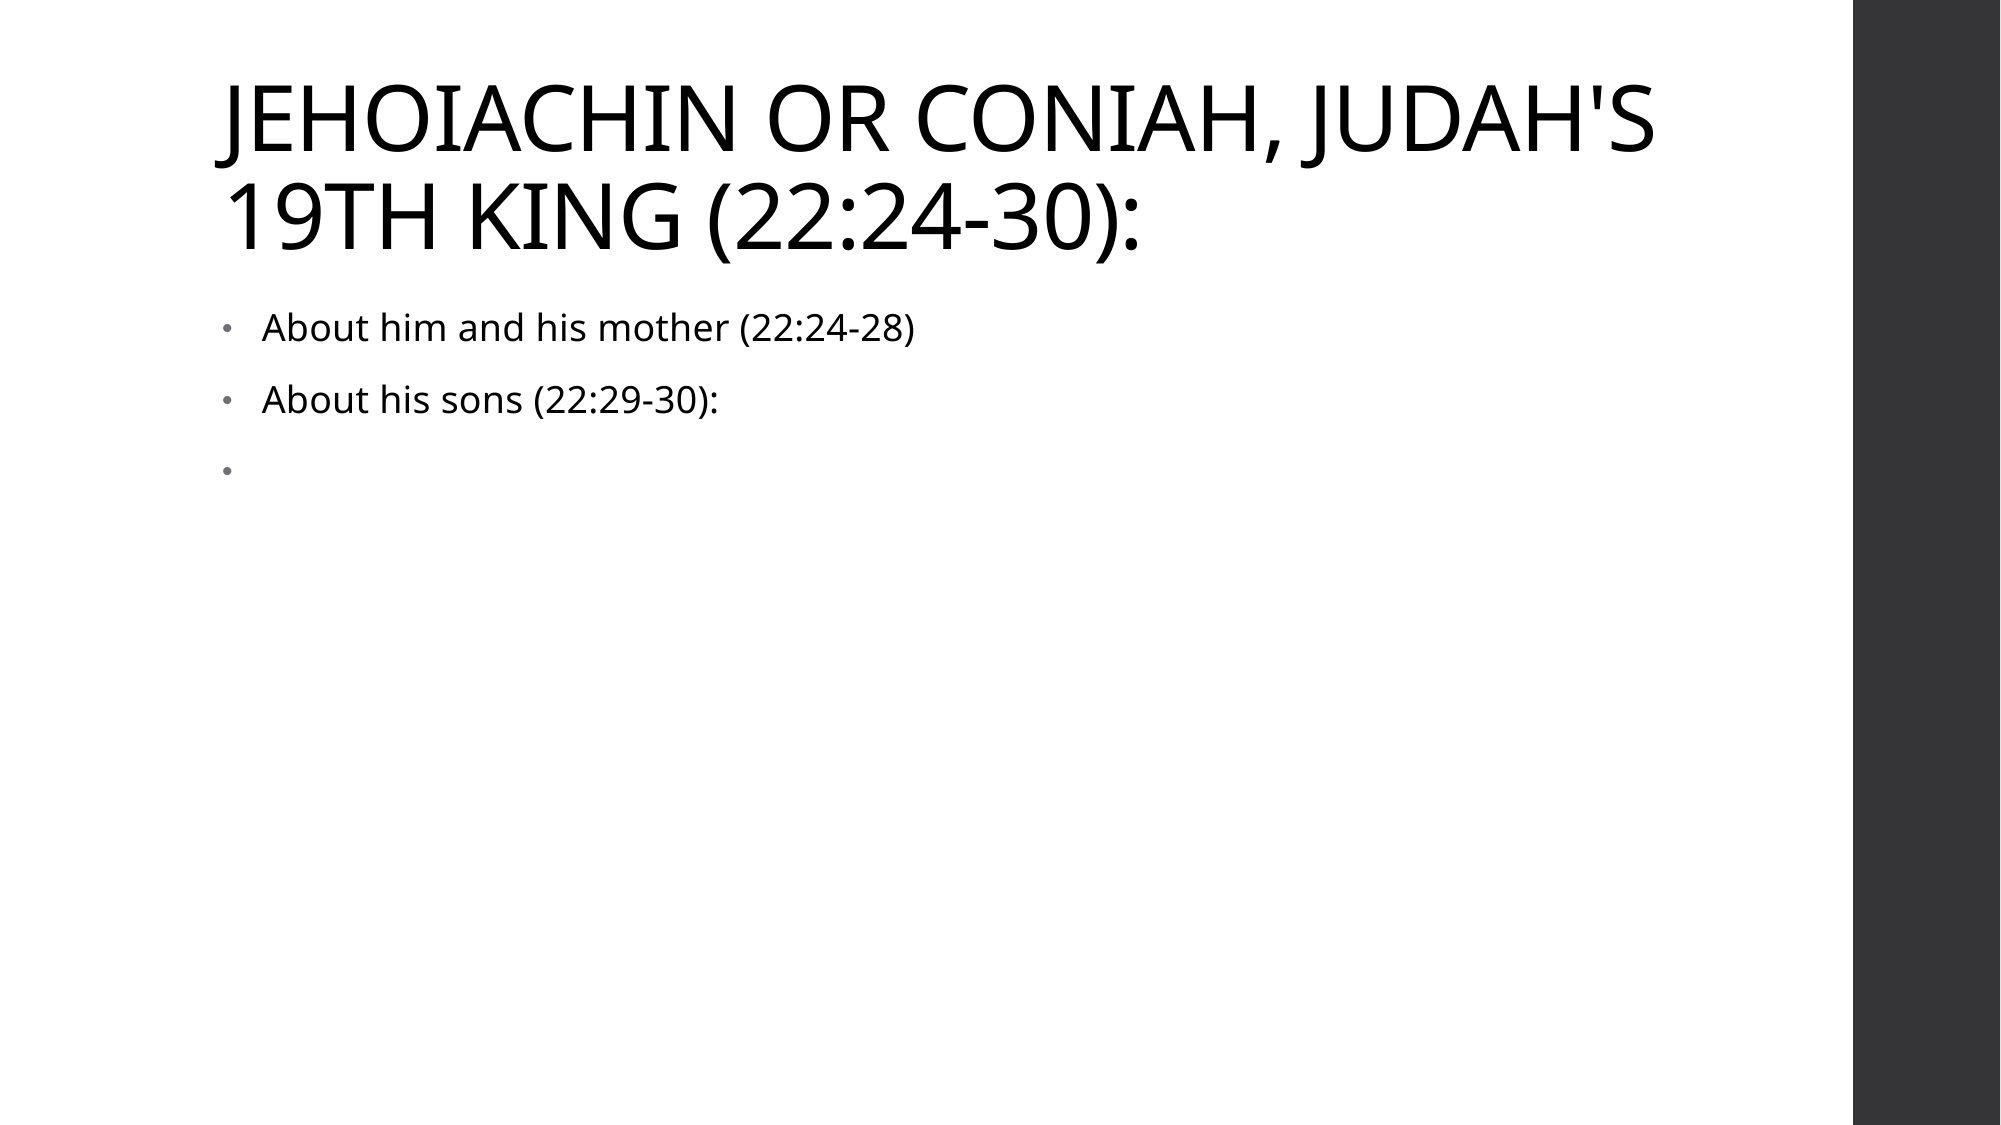

# JEHOIACHIN OR CONIAH, JUDAH'S 19TH KING (22:24-30):
 About him and his mother (22:24-28)
 About his sons (22:29-30):